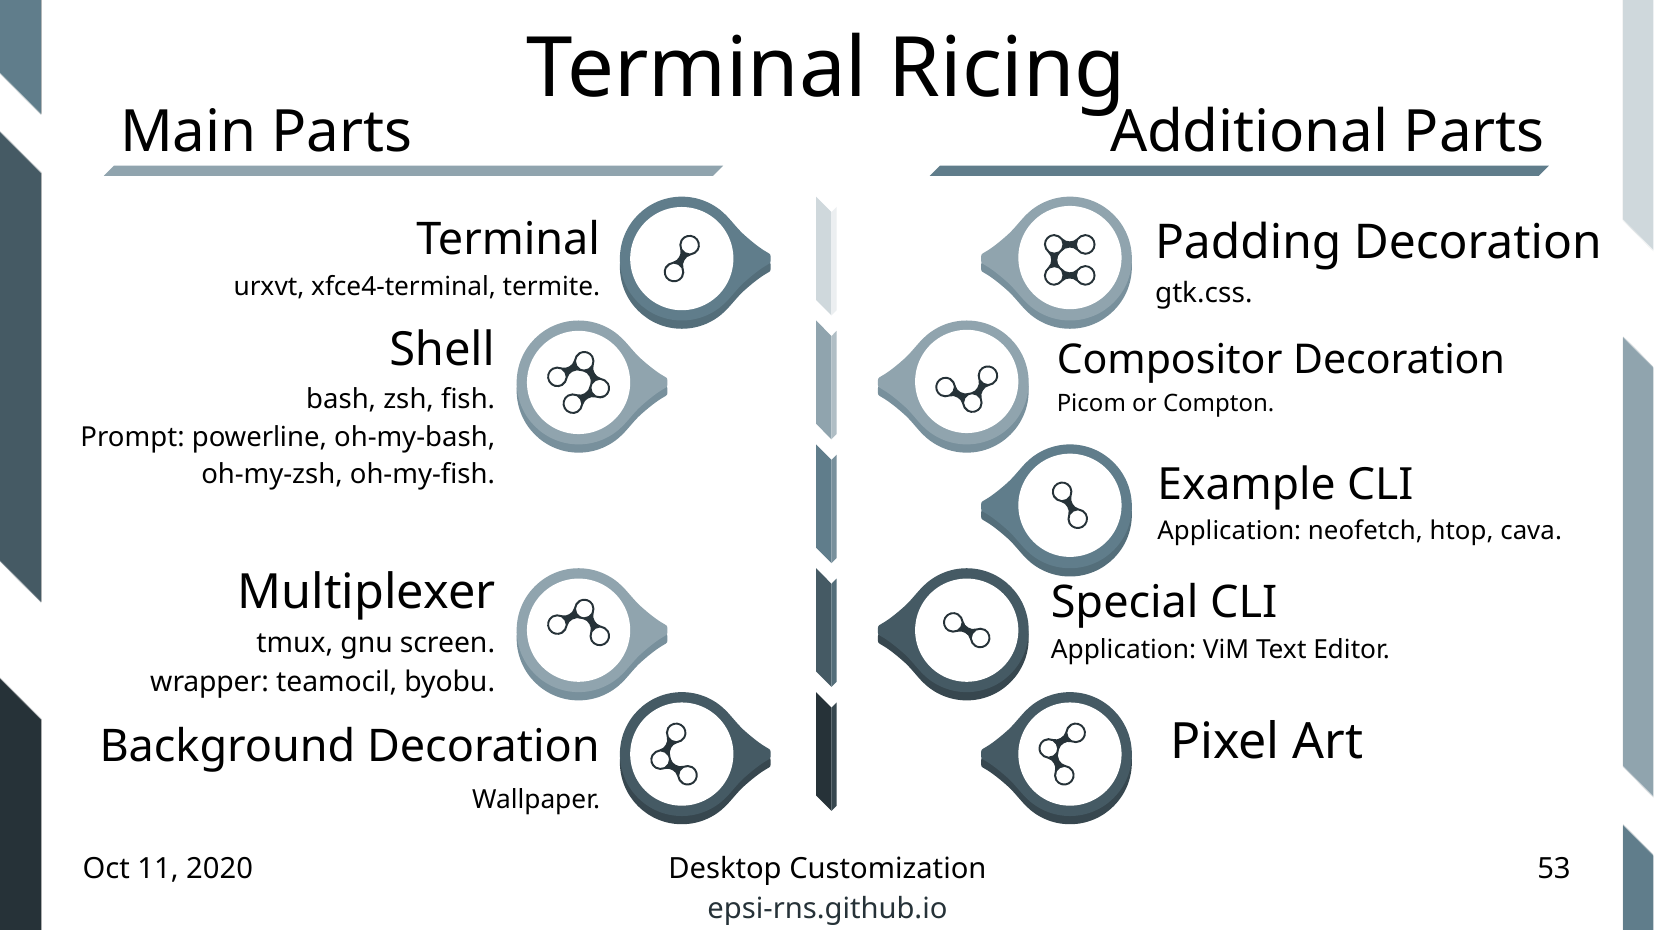

# Terminal Ricing
Main Parts
Additional Parts
Terminal
urxvt, xfce4-terminal, termite.
Padding Decoration
gtk.css.
Shell
bash, zsh, fish.
Prompt: powerline, oh-my-bash,
oh-my-zsh, oh-my-fish.
Compositor Decoration
Picom or Compton.
Example CLI
Application: neofetch, htop, cava.
Multiplexer
tmux, gnu screen.
wrapper: teamocil, byobu.
Special CLI
Application: ViM Text Editor.
Pixel Art
Background Decoration
Wallpaper.
Oct 11, 2020
Desktop Customization
53